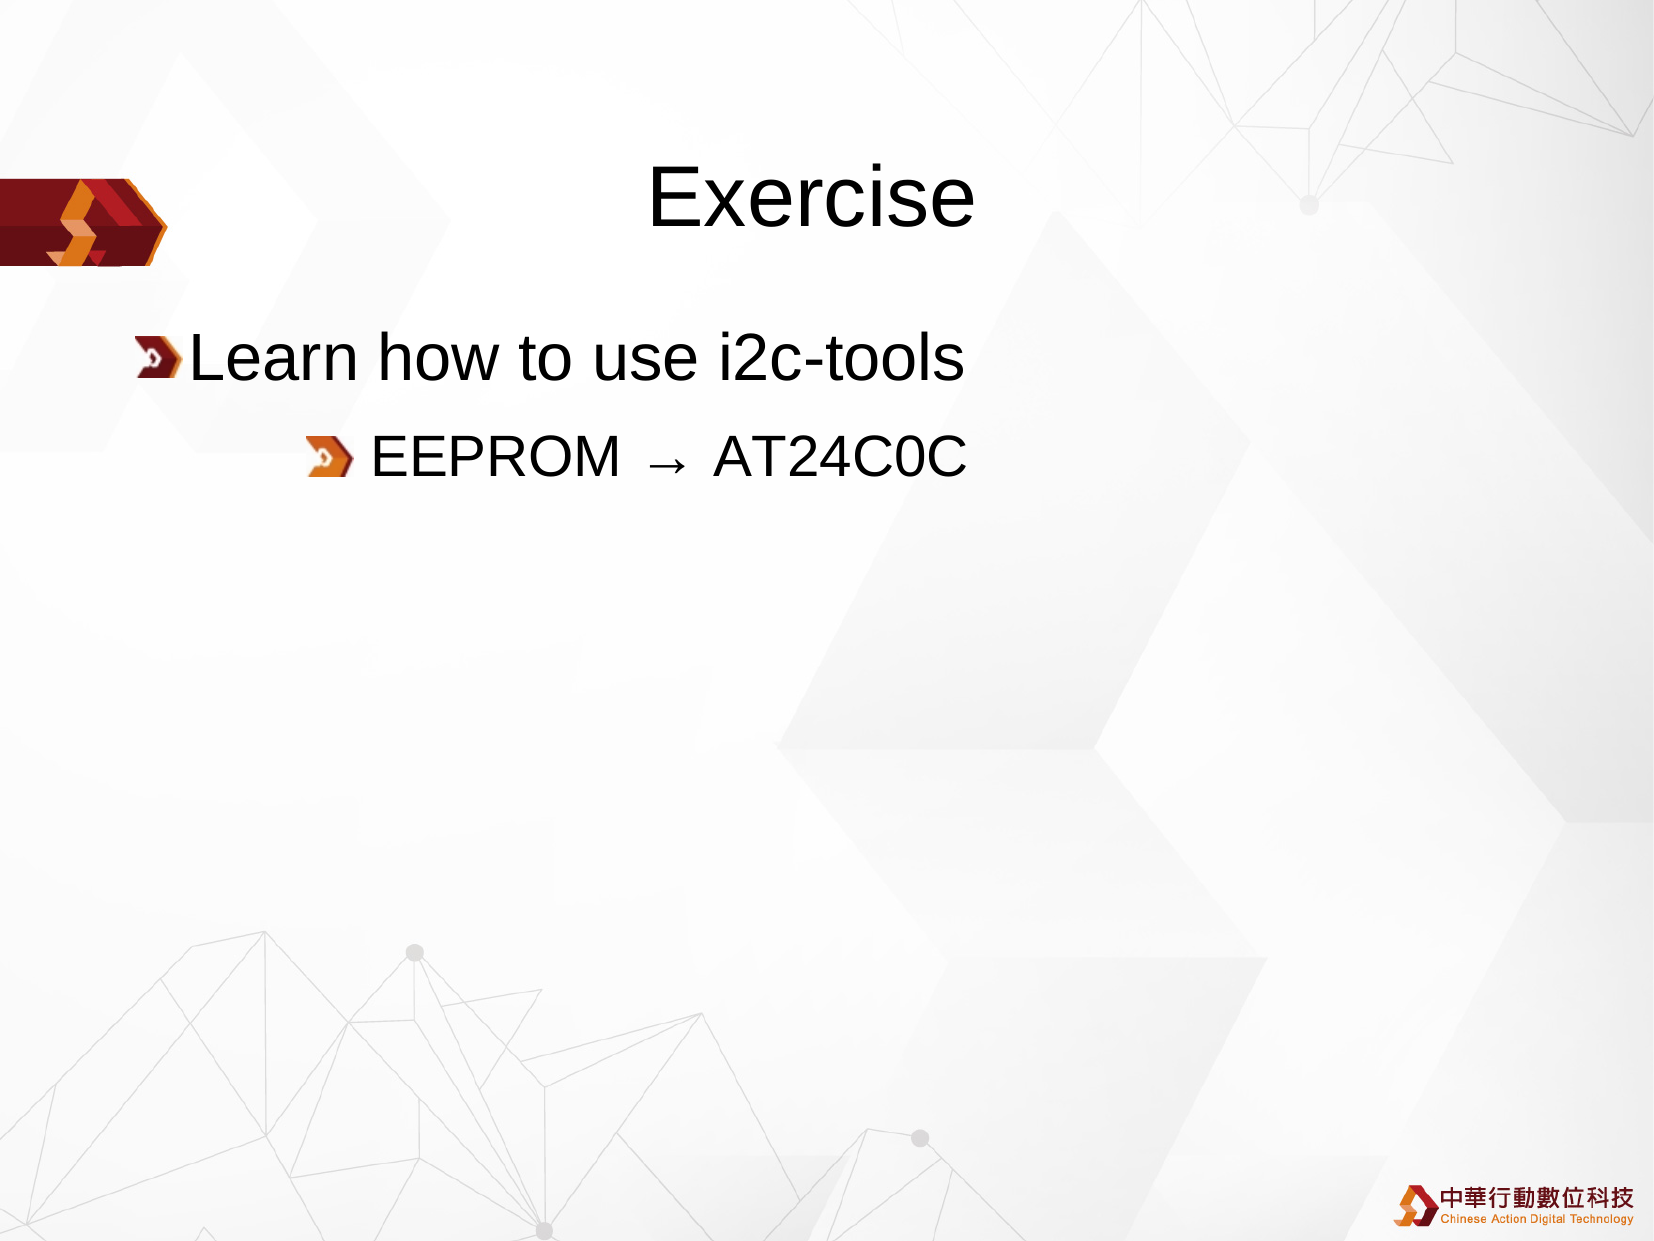

# Exercise
Learn how to use i2c-tools
 EEPROM → AT24C0C